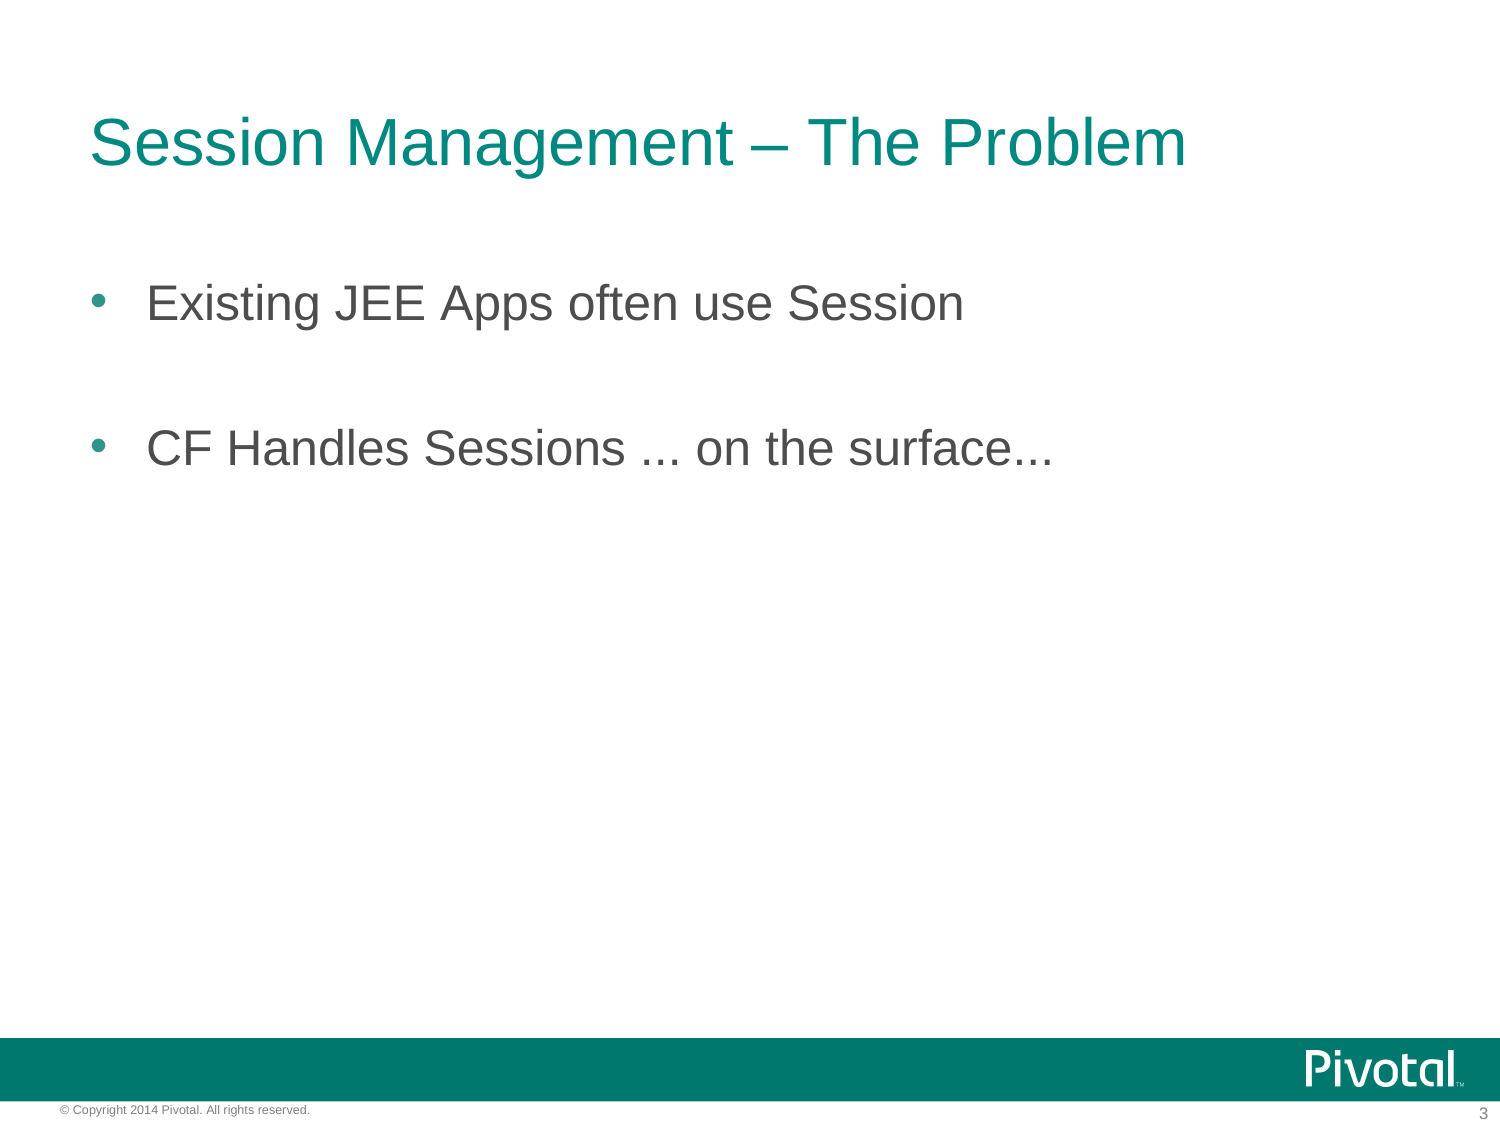

# Session Management – The Problem
Existing JEE Apps often use Session
CF Handles Sessions ... on the surface...